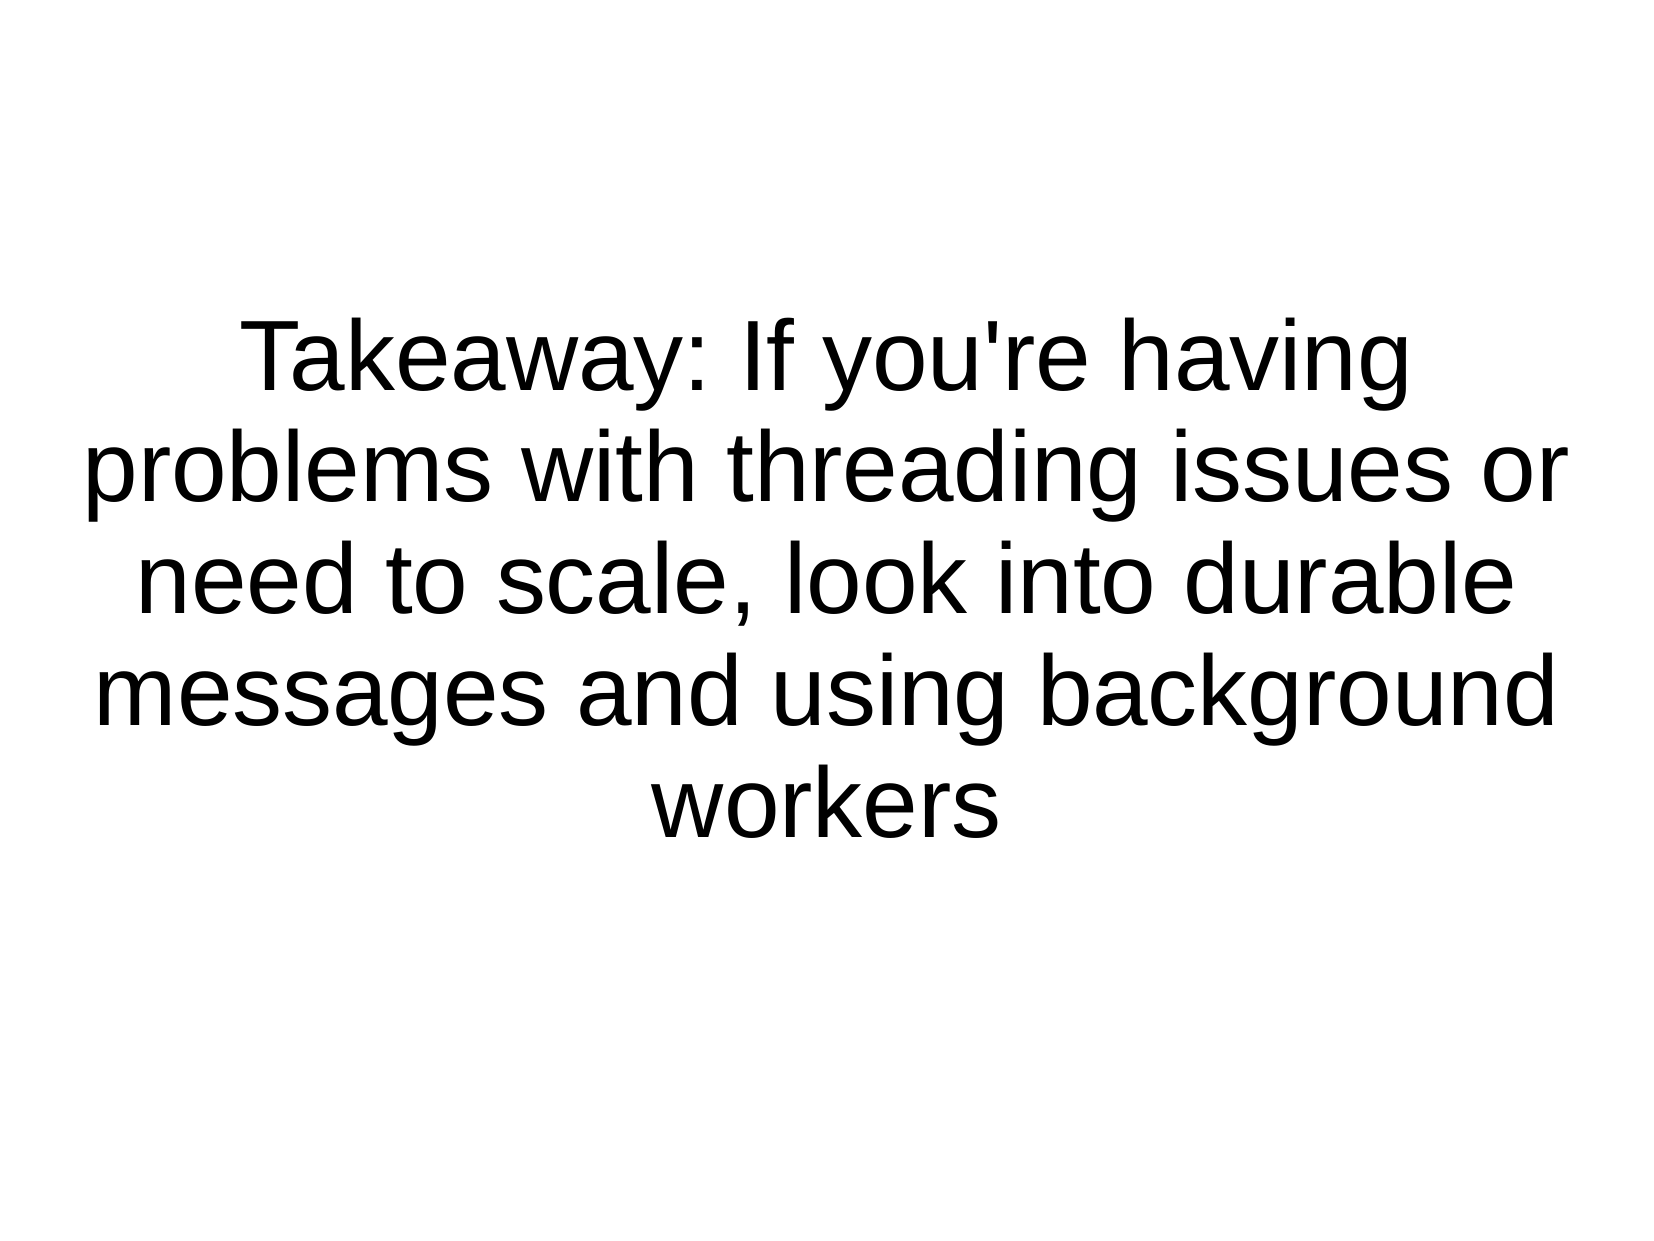

# Takeaway: If you're having problems with threading issues or need to scale, look into durable messages and using background workers